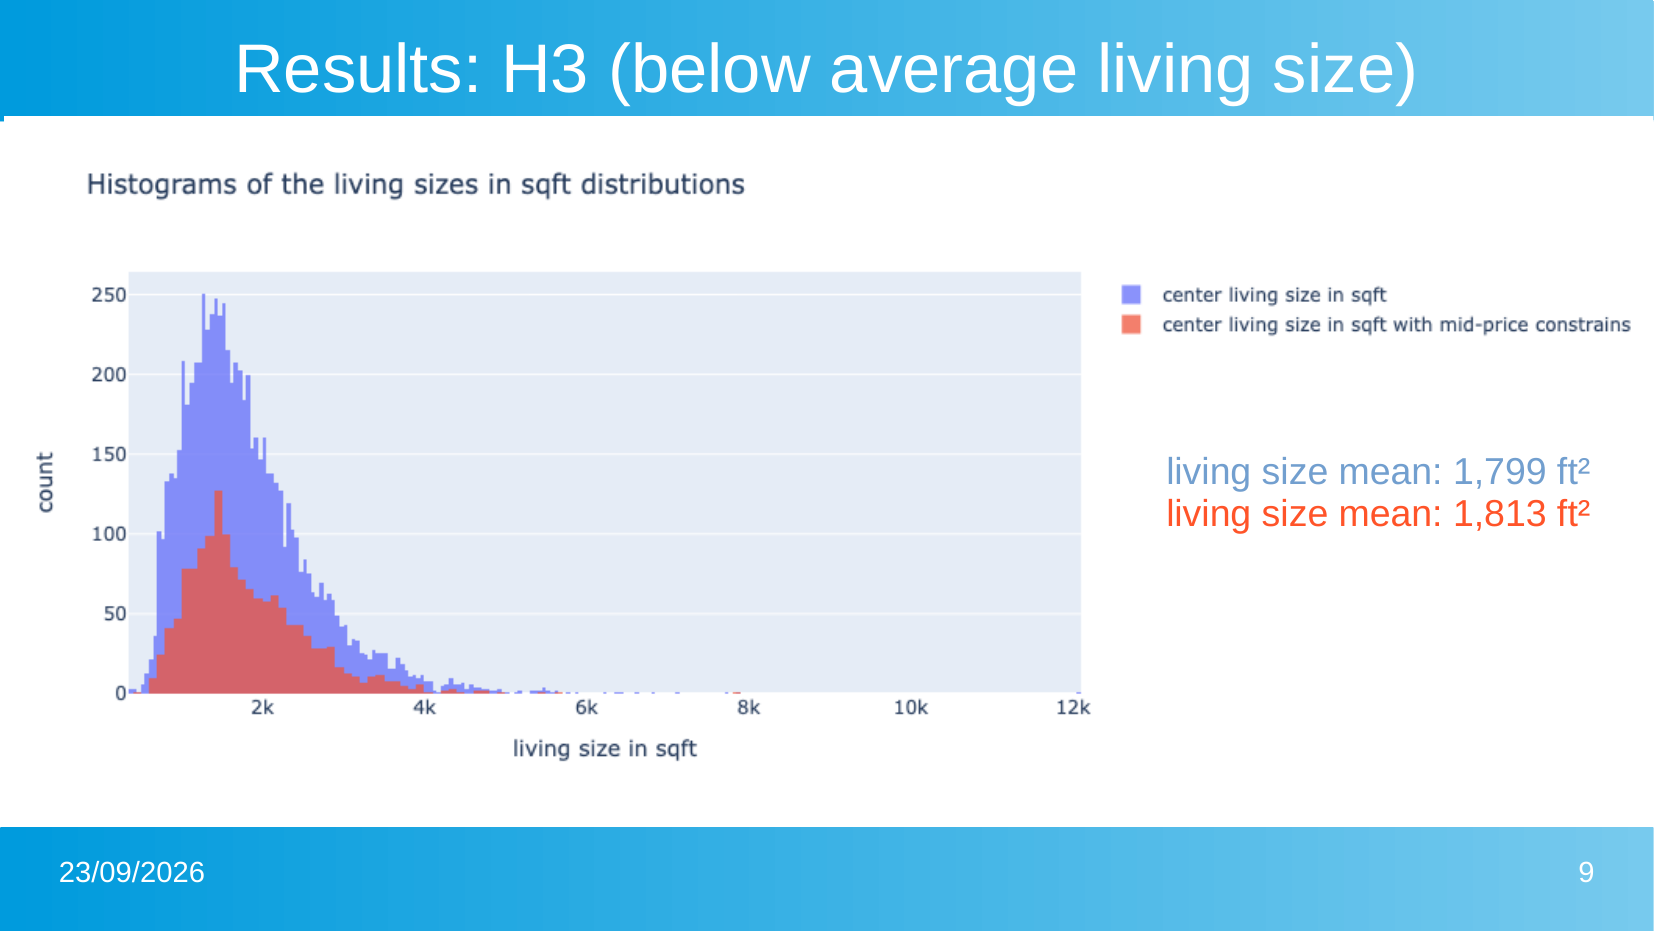

# Results: H3 (below average living size)
living size mean: 1,799 ft²
living size mean: 1,813 ft²
9